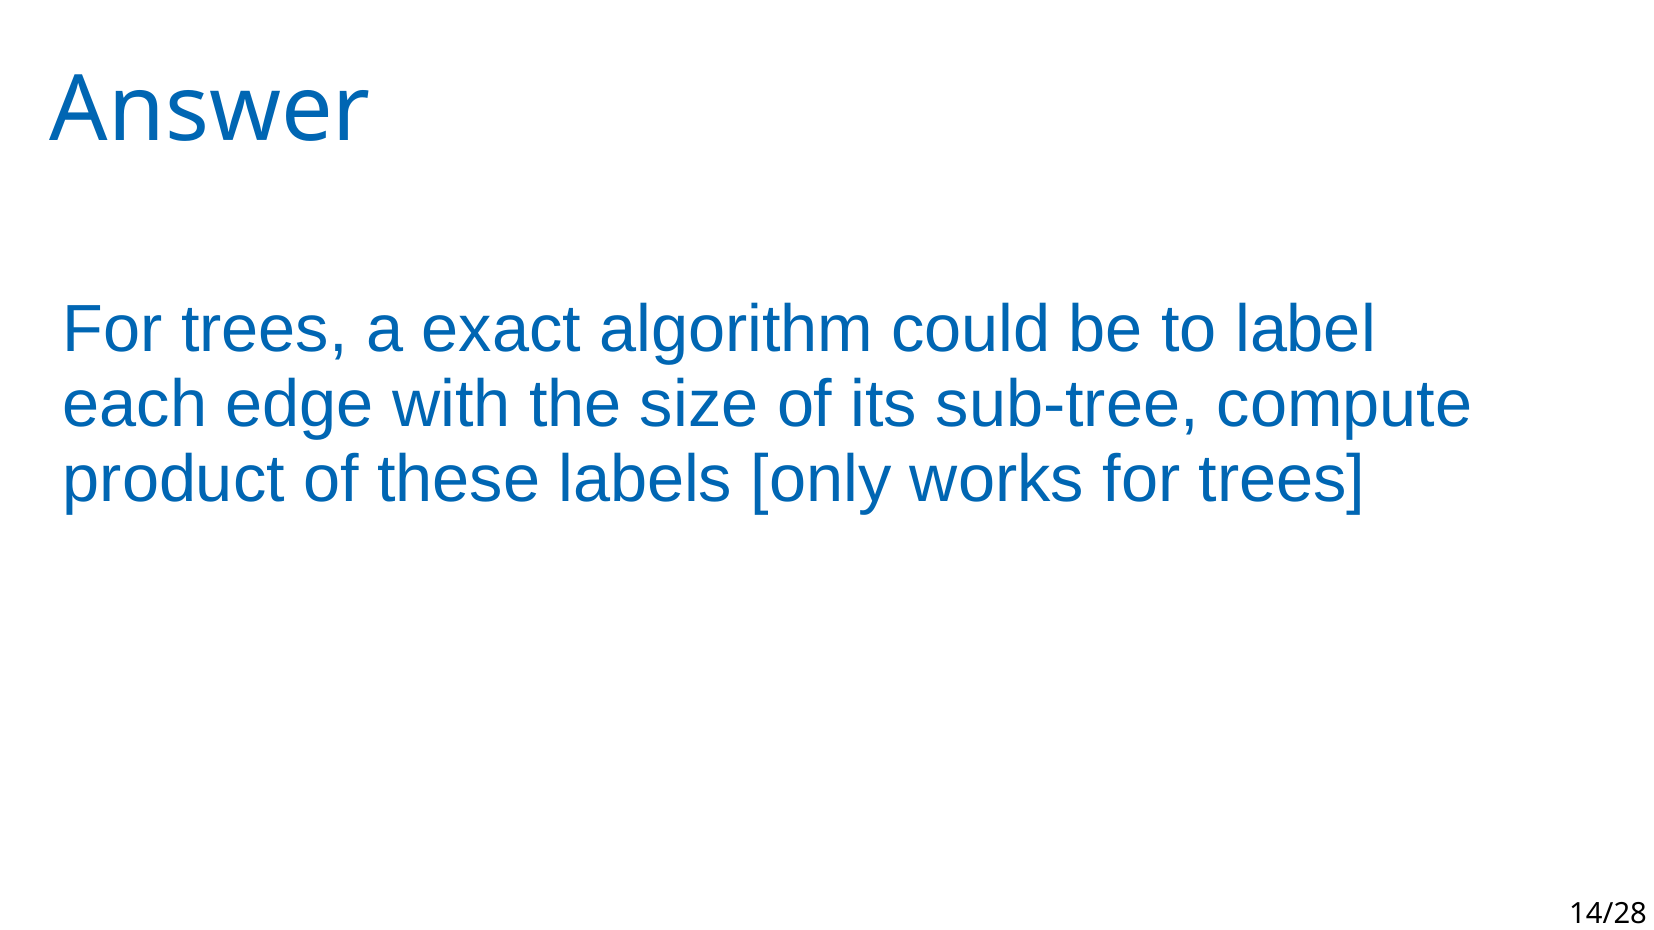

# Answer
For trees, a exact algorithm could be to label each edge with the size of its sub-tree, compute product of these labels [only works for trees]
14